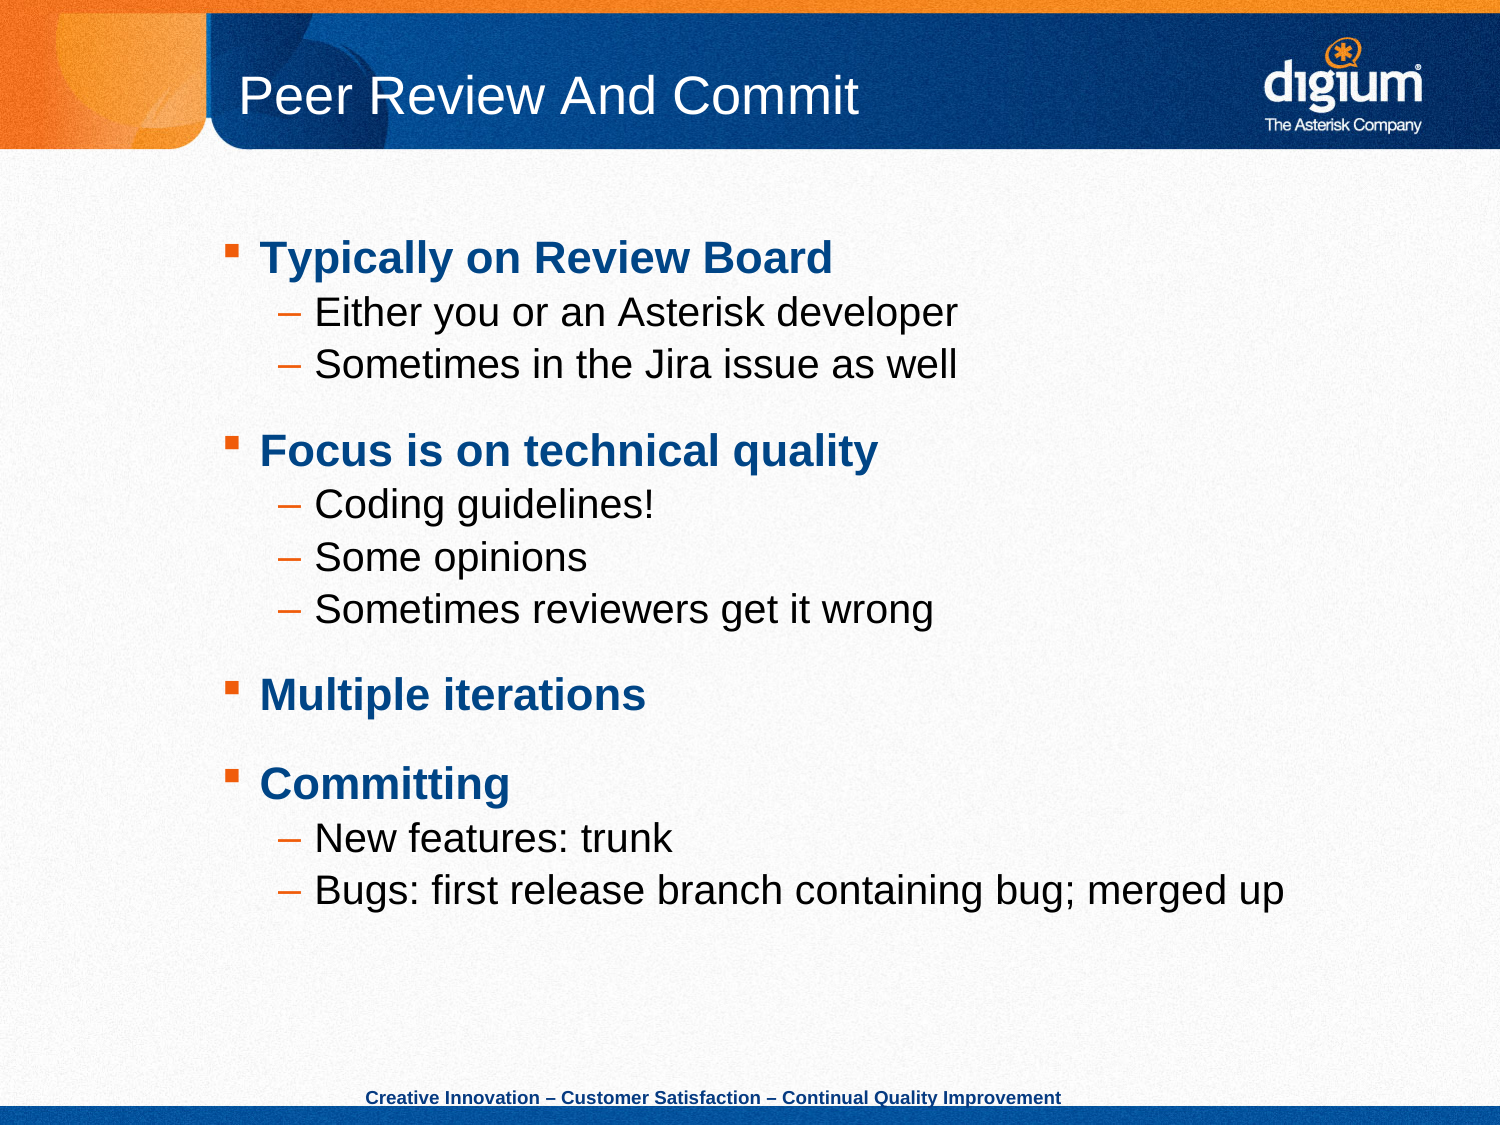

# Peer Review And Commit
Typically on Review Board
Either you or an Asterisk developer
Sometimes in the Jira issue as well
Focus is on technical quality
Coding guidelines!
Some opinions
Sometimes reviewers get it wrong
Multiple iterations
Committing
New features: trunk
Bugs: first release branch containing bug; merged up